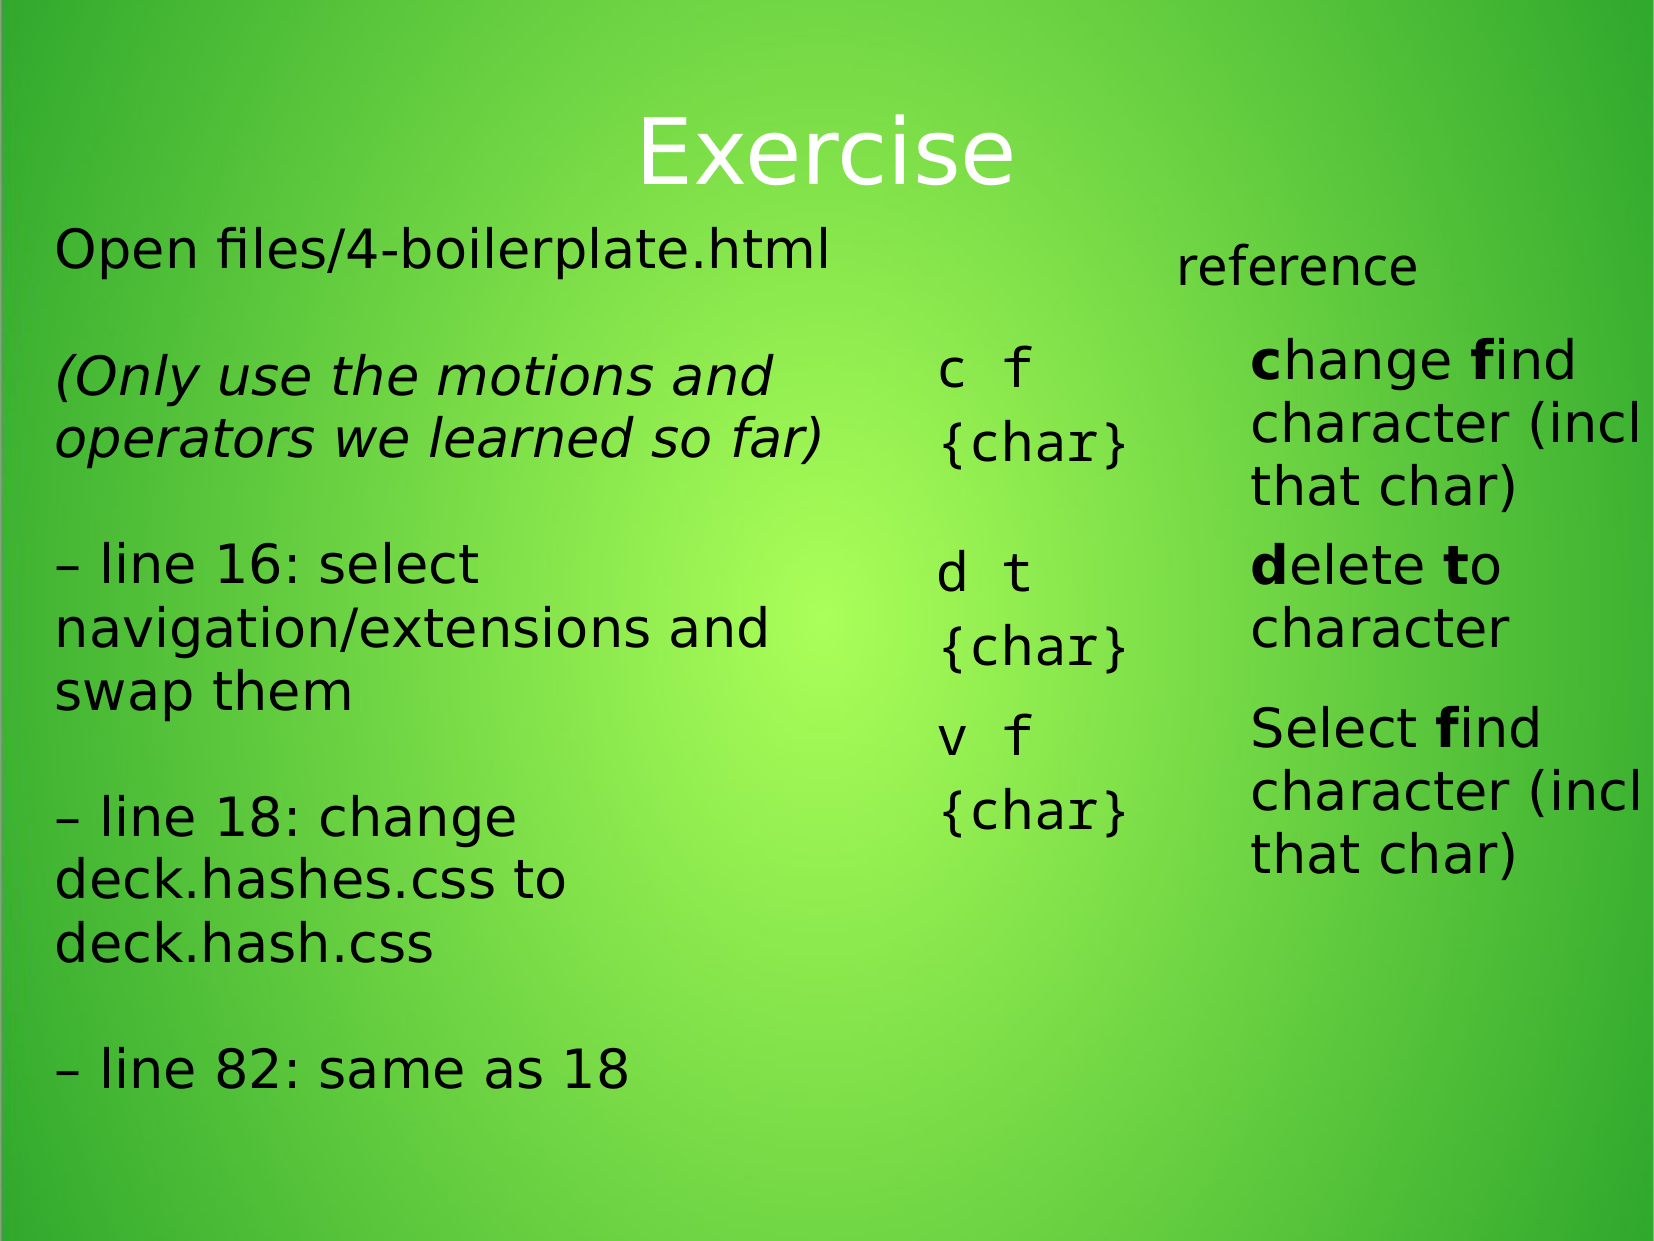

# Exercise
Open files/4-boilerplate.html
(Only use the motions and operators we learned so far)
– line 16: select navigation/extensions and swap them
– line 18: change deck.hashes.css to deck.hash.css
– line 82: same as 18
| reference | |
| --- | --- |
| c f {char} | change find character (incl that char) |
| d t {char} | delete to character |
| v f {char} | Select find character (incl that char) |